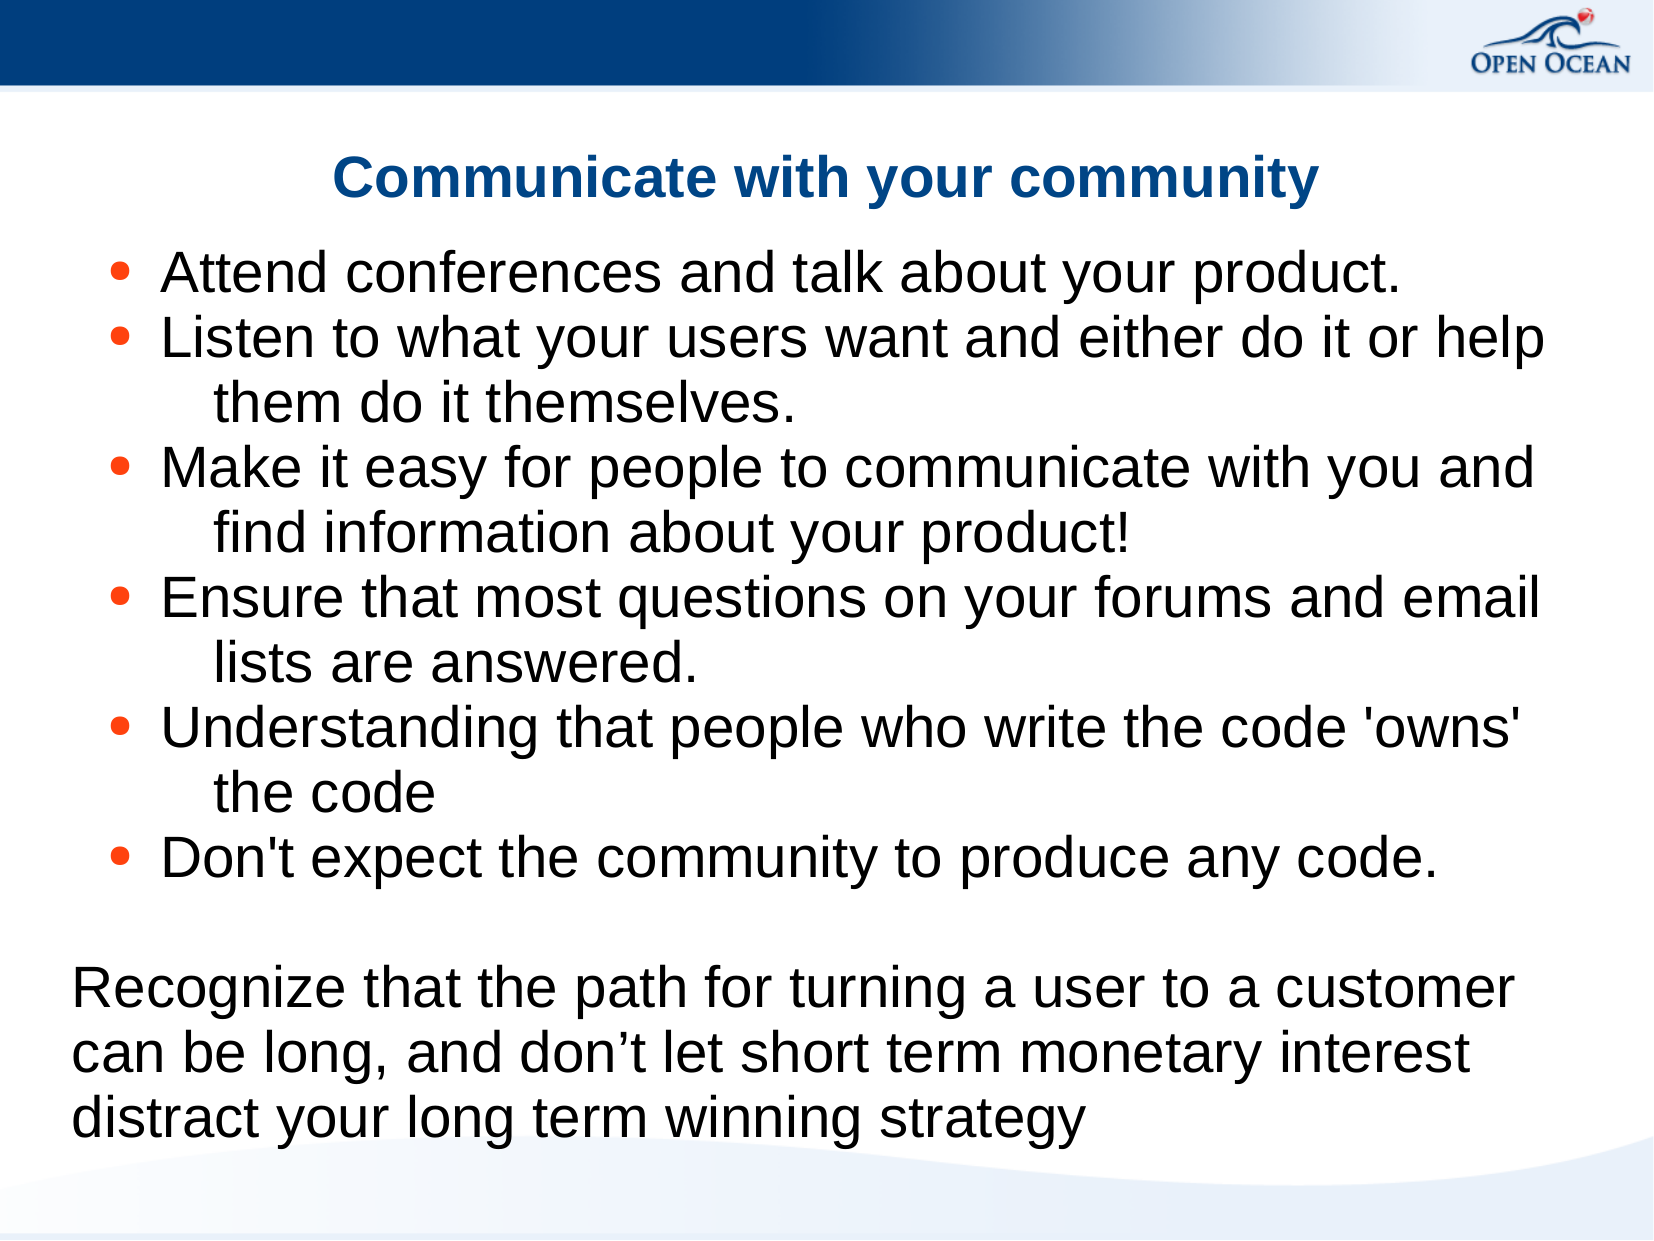

# Communicate with your community
Attend conferences and talk about your product.
Listen to what your users want and either do it or help them do it themselves.
Make it easy for people to communicate with you and find information about your product!
Ensure that most questions on your forums and email lists are answered.
Understanding that people who write the code 'owns' the code
Don't expect the community to produce any code.
Recognize that the path for turning a user to a customer can be long, and don’t let short term monetary interest distract your long term winning strategy